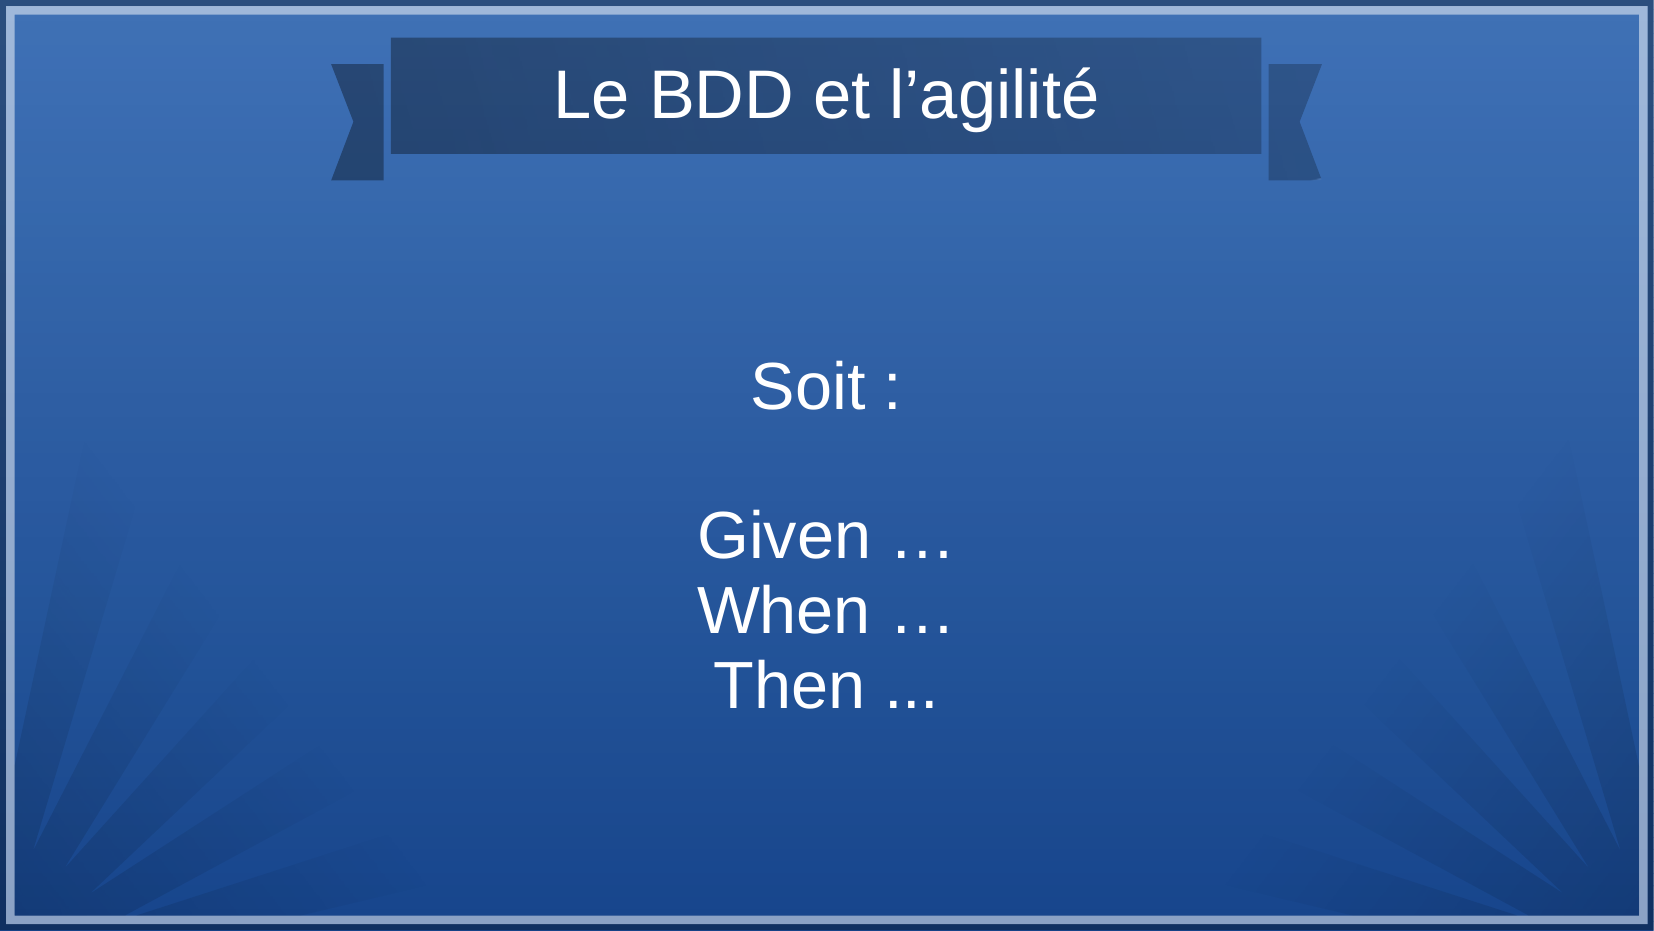

# Le BDD et l’agilité
Soit :
Given …
When …
Then ...